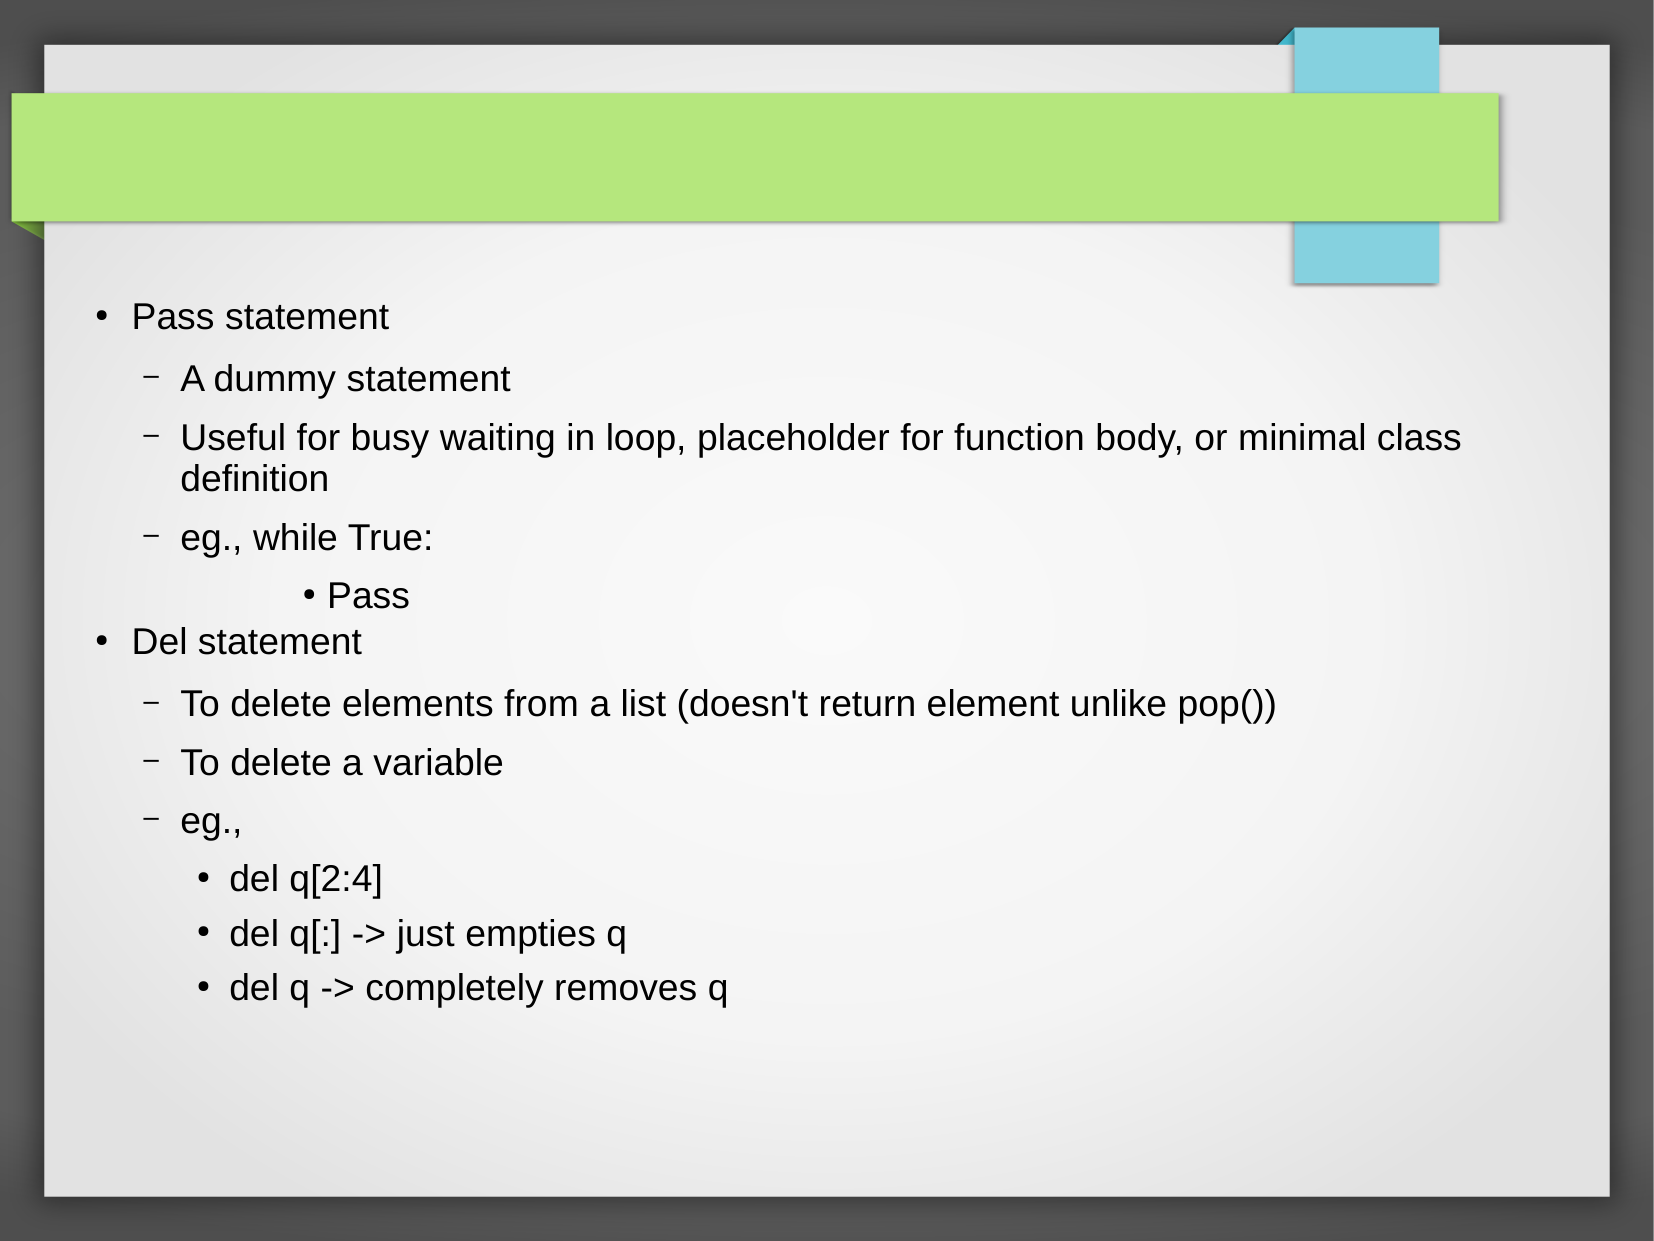

#
Pass statement
A dummy statement
Useful for busy waiting in loop, placeholder for function body, or minimal class definition
eg., while True:
Pass
Del statement
To delete elements from a list (doesn't return element unlike pop())
To delete a variable
eg.,
del q[2:4]
del q[:] -> just empties q
del q -> completely removes q